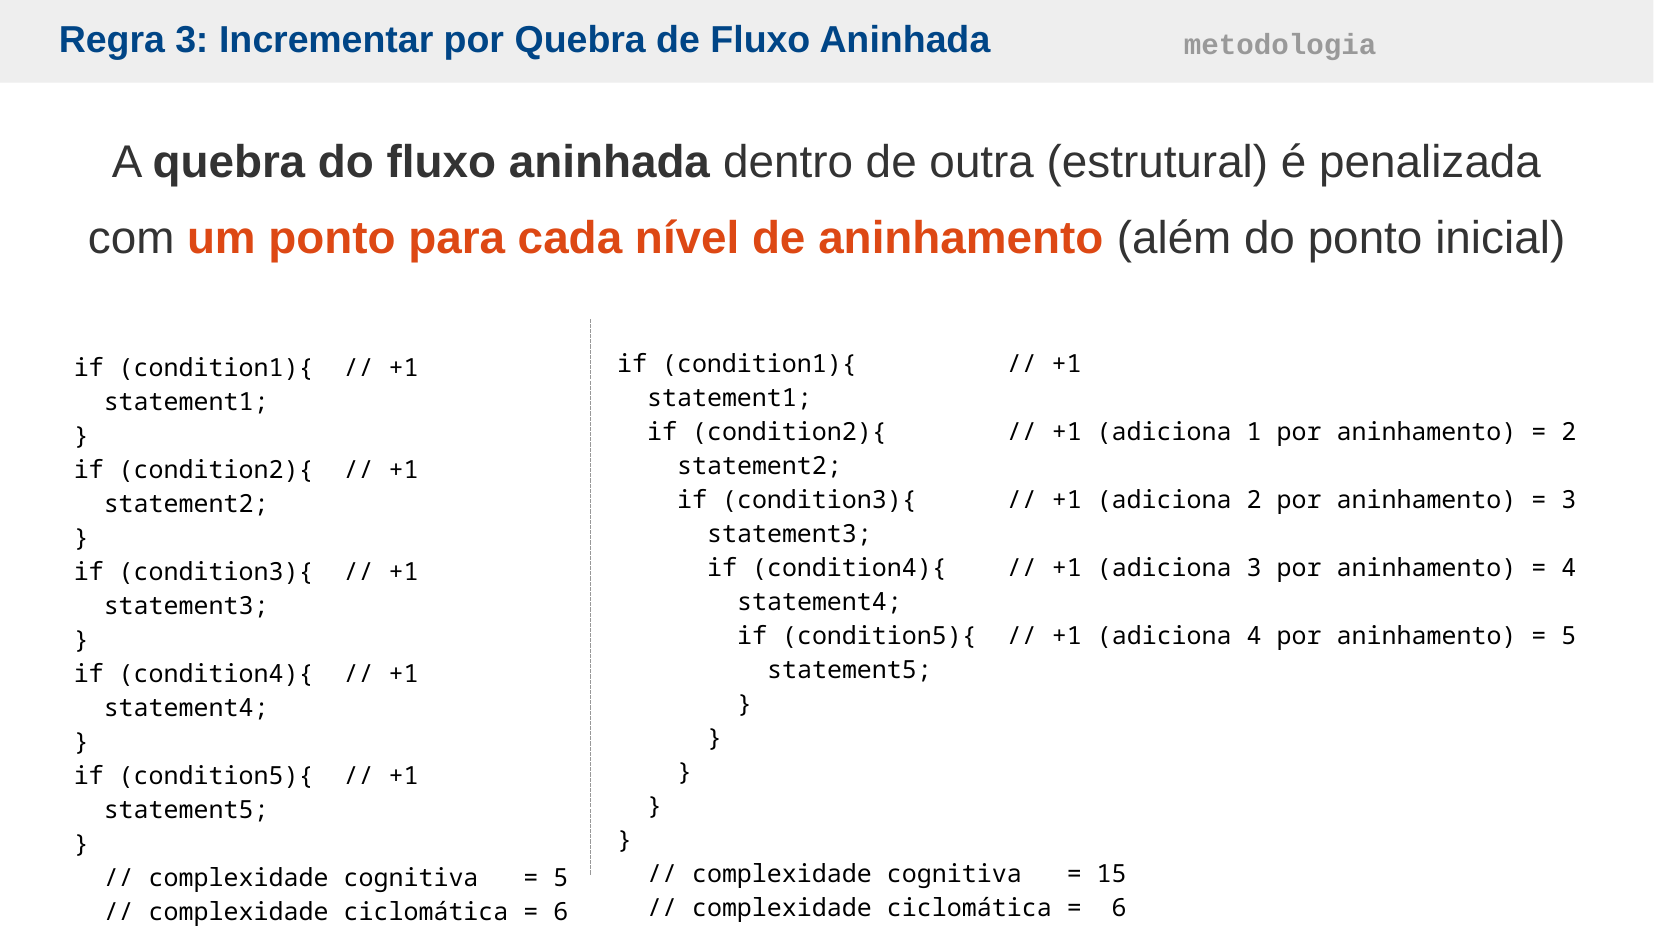

# Regra 3: Incrementar por Quebra de Fluxo Aninhada
metodologia
A quebra do fluxo aninhada dentro de outra (estrutural) é penalizada com um ponto para cada nível de aninhamento (além do ponto inicial)
if (condition1){ // +1
 statement1;
 if (condition2){ // +1 (adiciona 1 por aninhamento) = 2
 statement2;
 if (condition3){ // +1 (adiciona 2 por aninhamento) = 3
 statement3;
 if (condition4){ // +1 (adiciona 3 por aninhamento) = 4
 statement4;
 if (condition5){ // +1 (adiciona 4 por aninhamento) = 5
 statement5;
 }
 }
 }
 }
}
 // complexidade cognitiva = 15
 // complexidade ciclomática = 6
if (condition1){ // +1
 statement1;
}
if (condition2){ // +1
 statement2;
}
if (condition3){ // +1
 statement3;
}
if (condition4){ // +1
 statement4;
}
if (condition5){ // +1
 statement5;
}
 // complexidade cognitiva = 5
 // complexidade ciclomática = 6